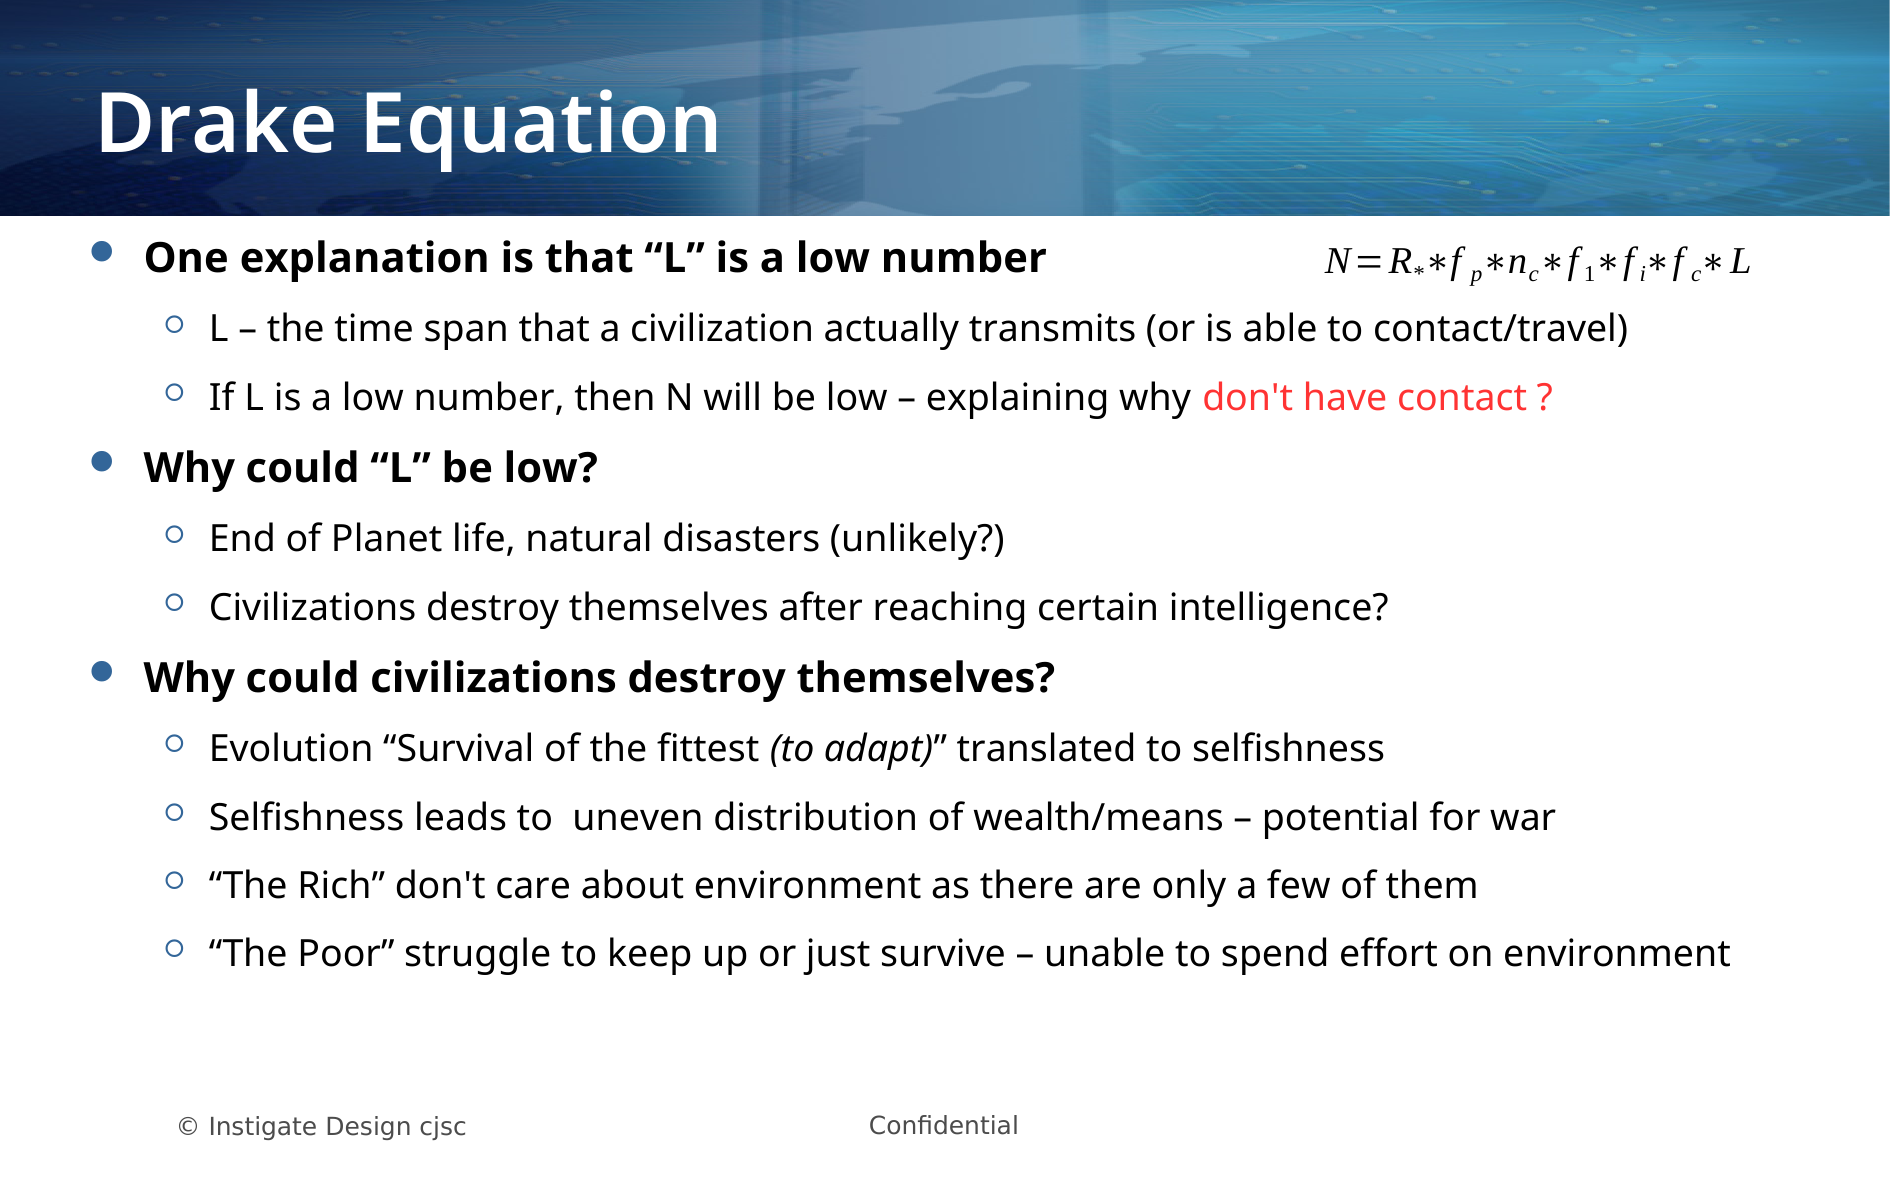

# Drake Equation
One explanation is that “L” is a low number
L – the time span that a civilization actually transmits (or is able to contact/travel)
If L is a low number, then N will be low – explaining why don't have contact ?
Why could “L” be low?
End of Planet life, natural disasters (unlikely?)
Civilizations destroy themselves after reaching certain intelligence?
Why could civilizations destroy themselves?
Evolution “Survival of the fittest (to adapt)” translated to selfishness
Selfishness leads to uneven distribution of wealth/means – potential for war
“The Rich” don't care about environment as there are only a few of them
“The Poor” struggle to keep up or just survive – unable to spend effort on environment